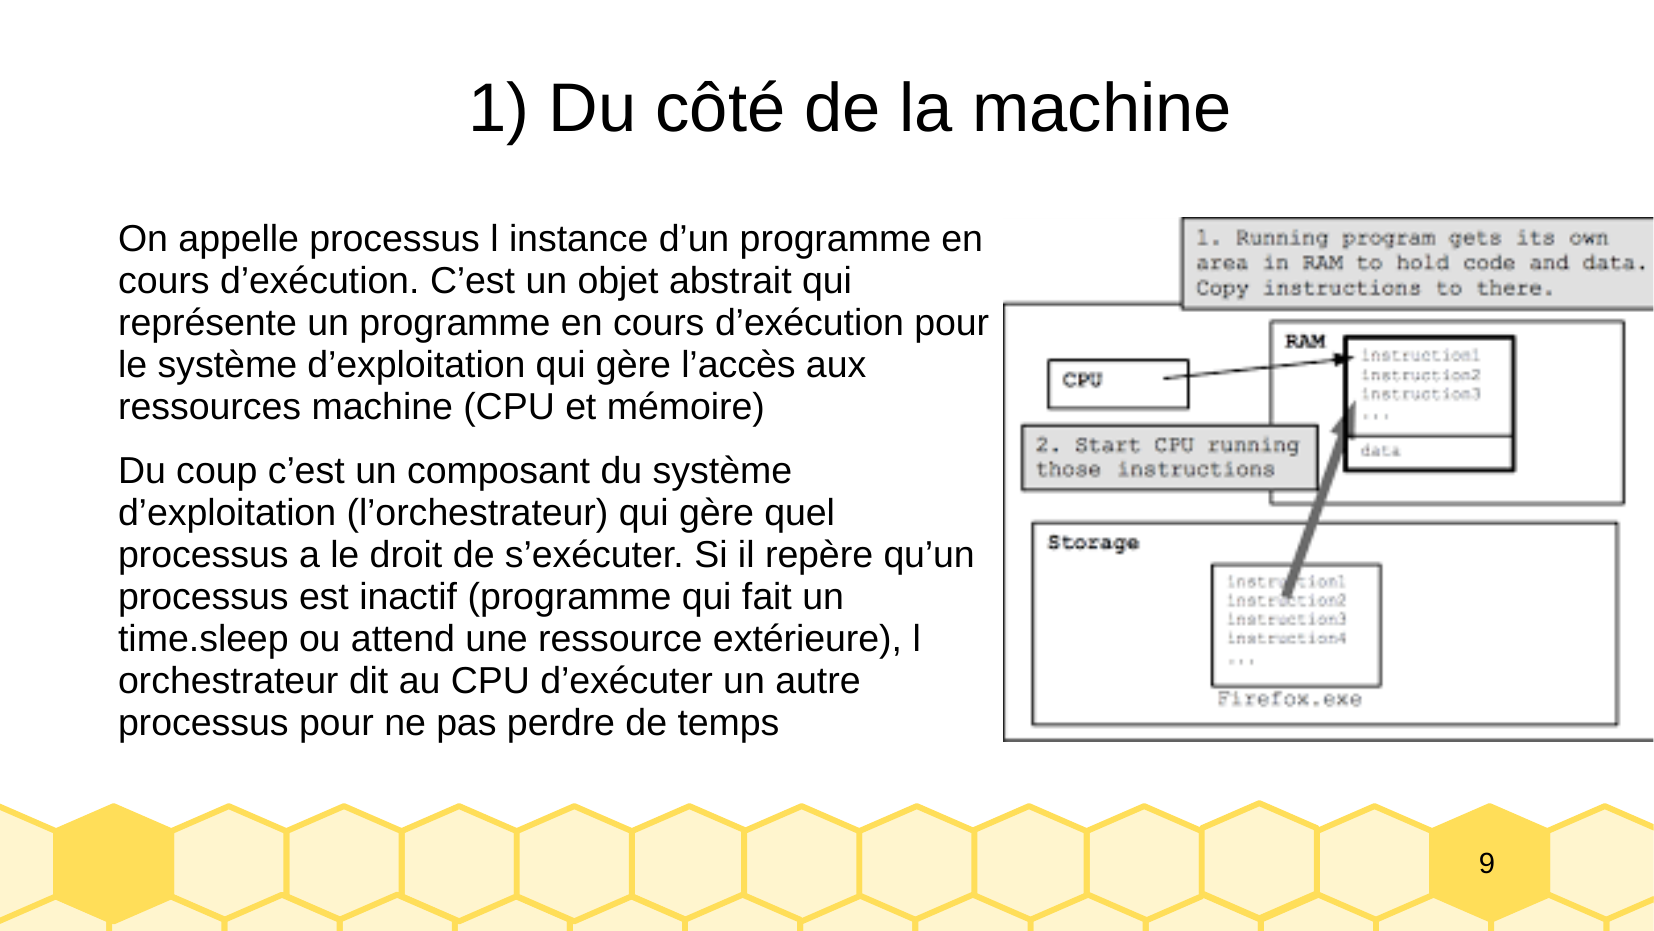

1) Du côté de la machine
# On appelle processus l instance d’un programme en cours d’exécution. C’est un objet abstrait qui représente un programme en cours d’exécution pour le système d’exploitation qui gère l’accès aux ressources machine (CPU et mémoire)
Du coup c’est un composant du système d’exploitation (l’orchestrateur) qui gère quel processus a le droit de s’exécuter. Si il repère qu’un processus est inactif (programme qui fait un time.sleep ou attend une ressource extérieure), l orchestrateur dit au CPU d’exécuter un autre processus pour ne pas perdre de temps